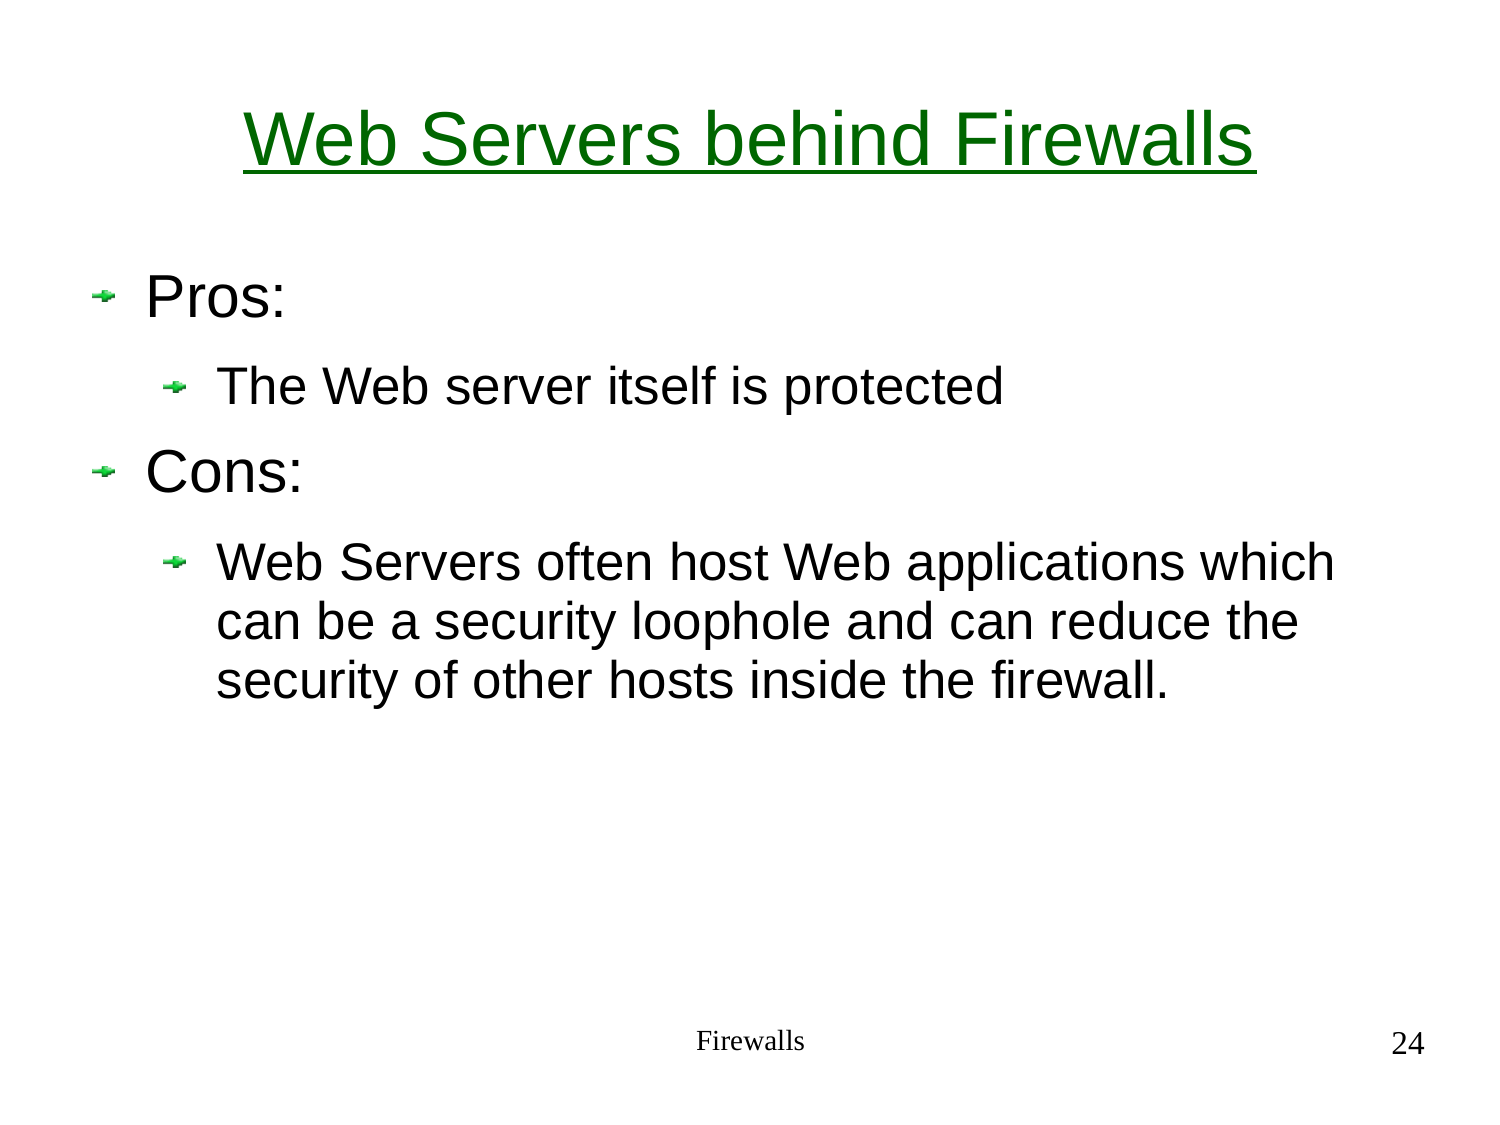

# Web Servers behind Firewalls
Pros:
The Web server itself is protected
Cons:
Web Servers often host Web applications which can be a security loophole and can reduce the security of other hosts inside the firewall.
Firewalls
24